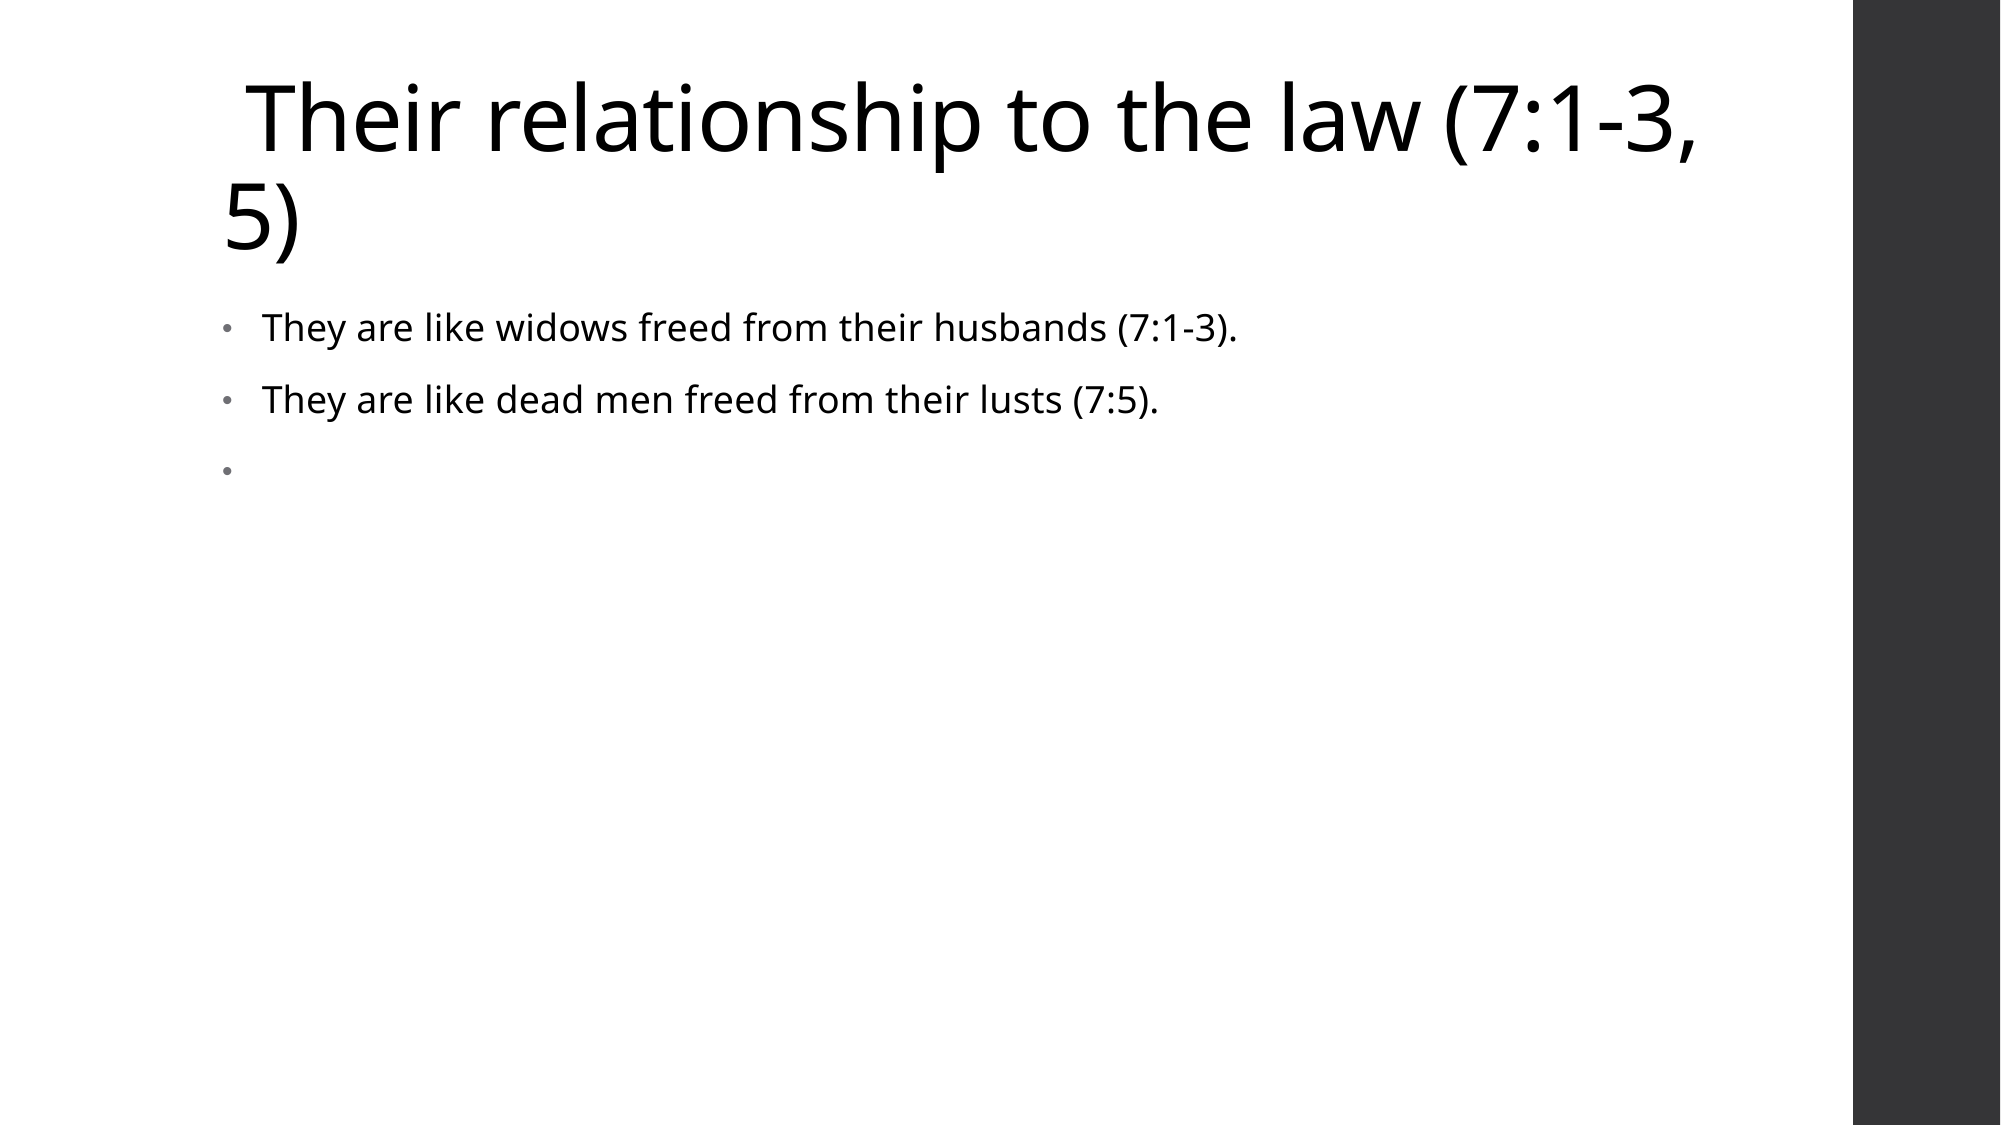

# Their relationship to the law (7:1-3, 5)
 They are like widows freed from their husbands (7:1-3).
 They are like dead men freed from their lusts (7:5).